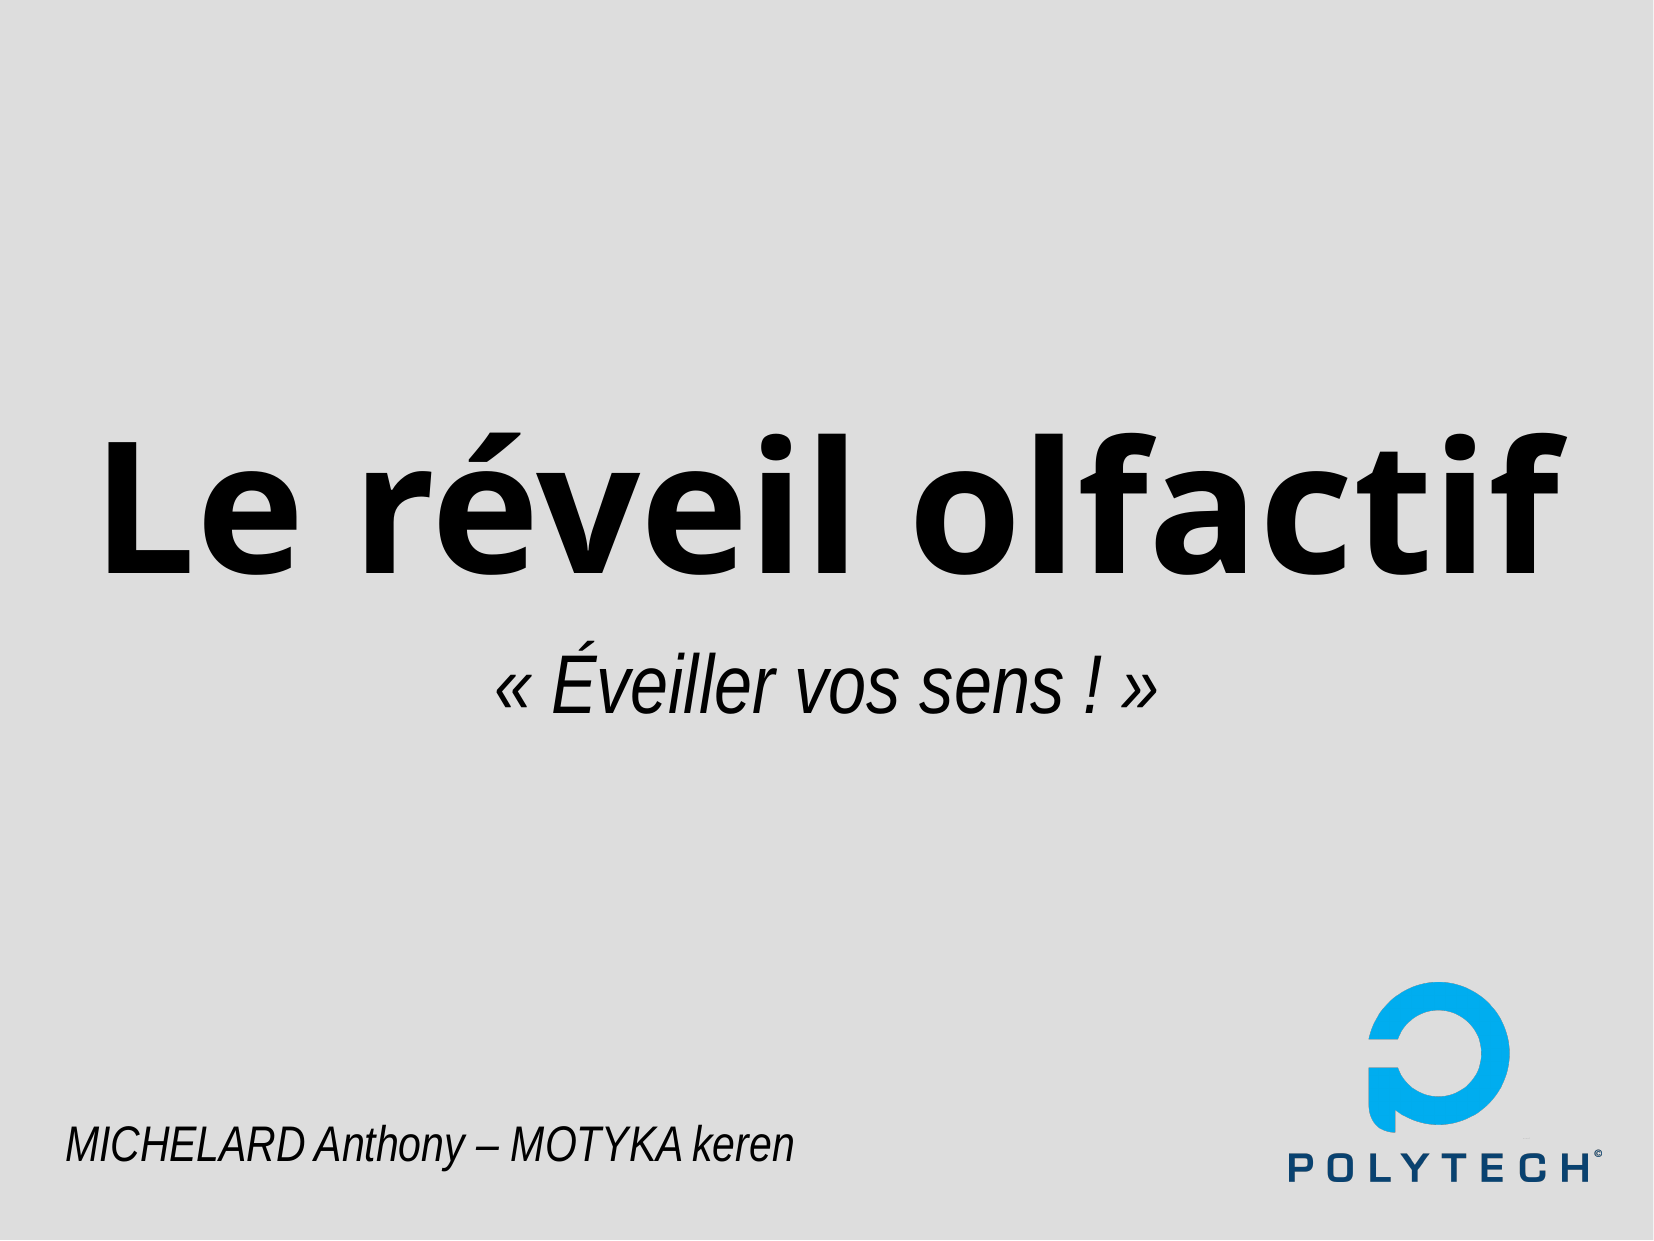

# Le réveil olfactif
« Éveiller vos sens ! »
MICHELARD Anthony – MOTYKA keren